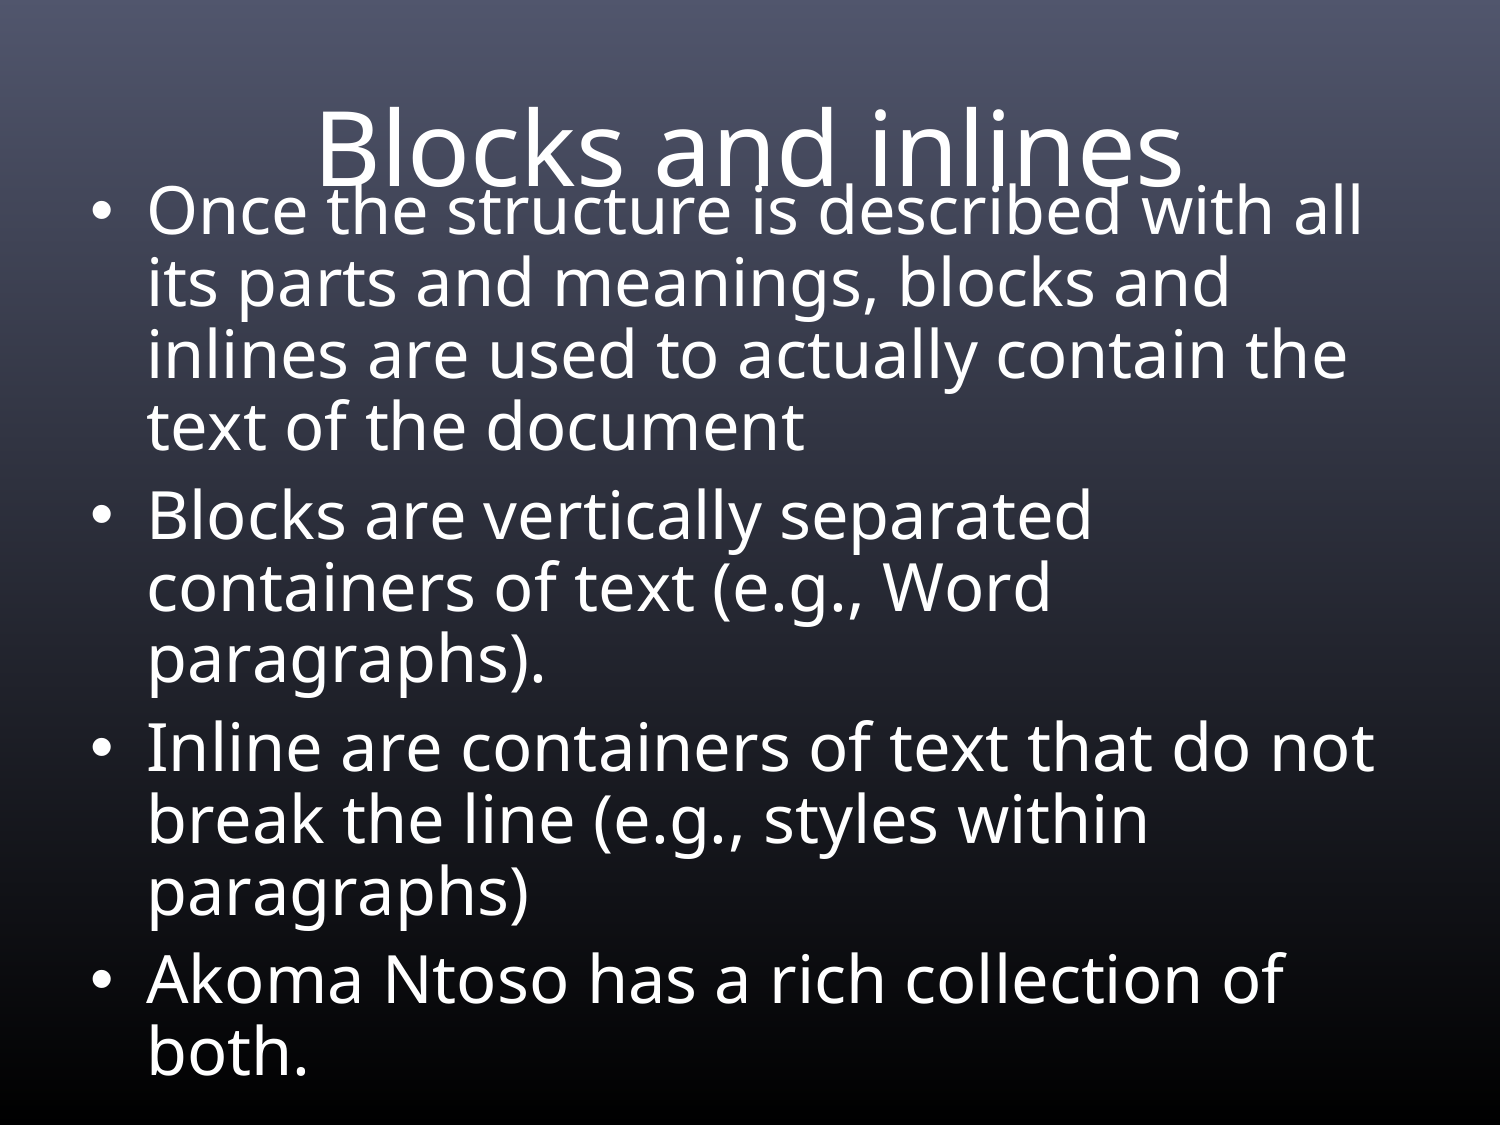

# Blocks and inlines
Once the structure is described with all its parts and meanings, blocks and inlines are used to actually contain the text of the document
Blocks are vertically separated containers of text (e.g., Word paragraphs).
Inline are containers of text that do not break the line (e.g., styles within paragraphs)
Akoma Ntoso has a rich collection of both.